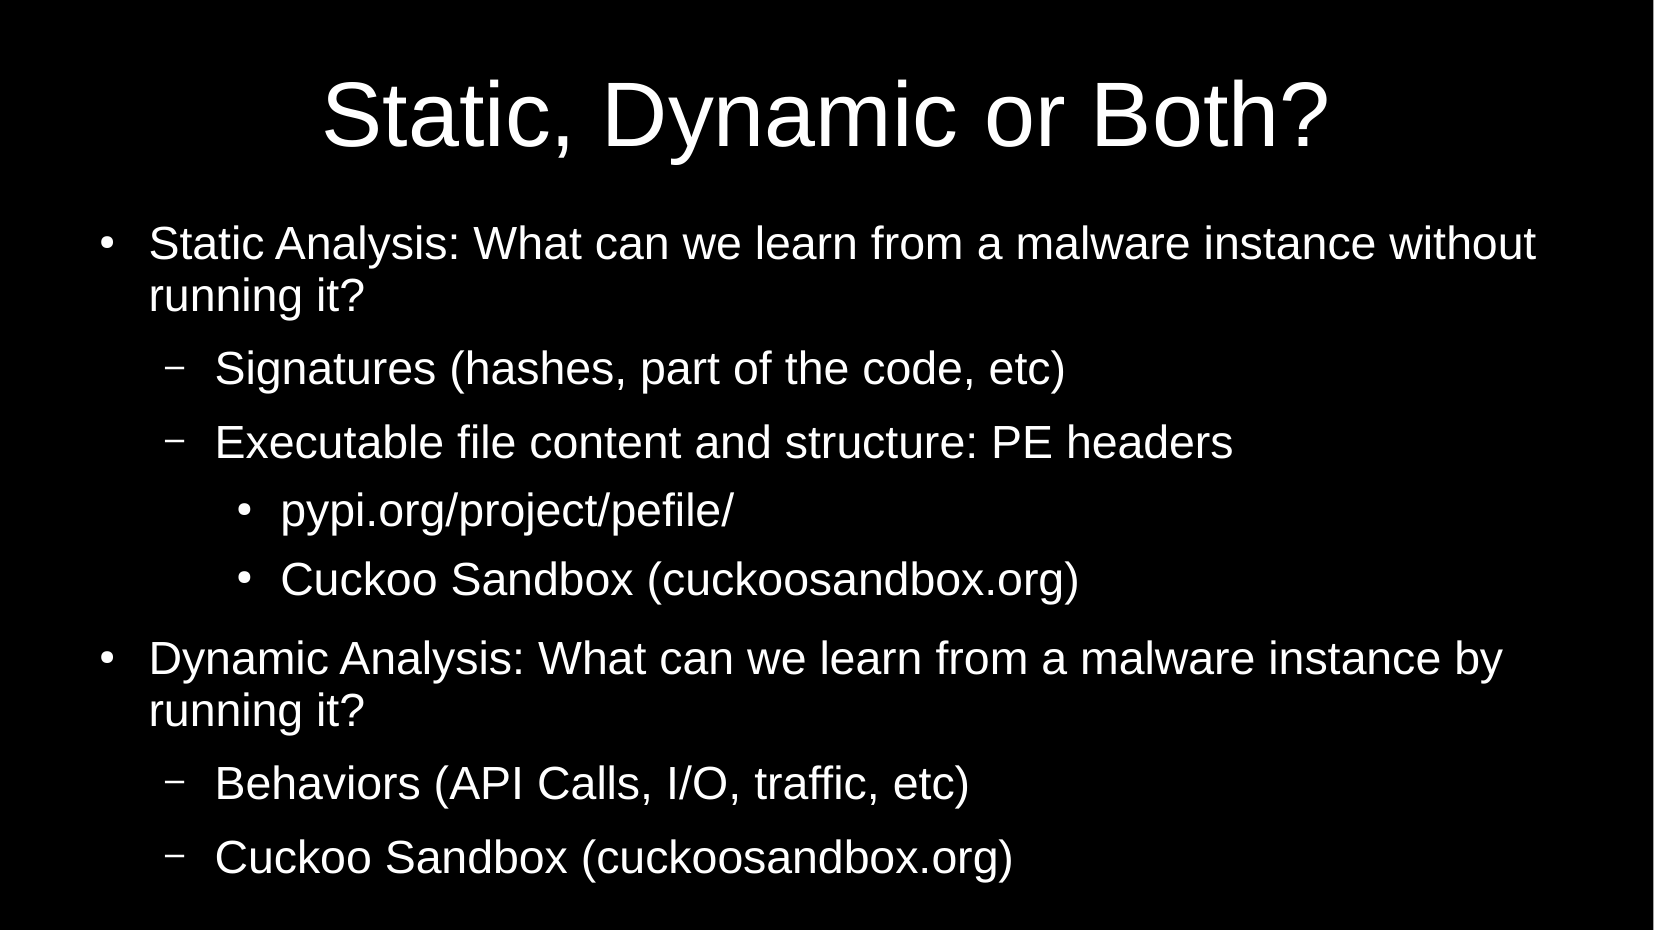

# Static, Dynamic or Both?
Static Analysis: What can we learn from a malware instance without running it?
Signatures (hashes, part of the code, etc)
Executable file content and structure: PE headers
pypi.org/project/pefile/
Cuckoo Sandbox (cuckoosandbox.org)
Dynamic Analysis: What can we learn from a malware instance by running it?
Behaviors (API Calls, I/O, traffic, etc)
Cuckoo Sandbox (cuckoosandbox.org)